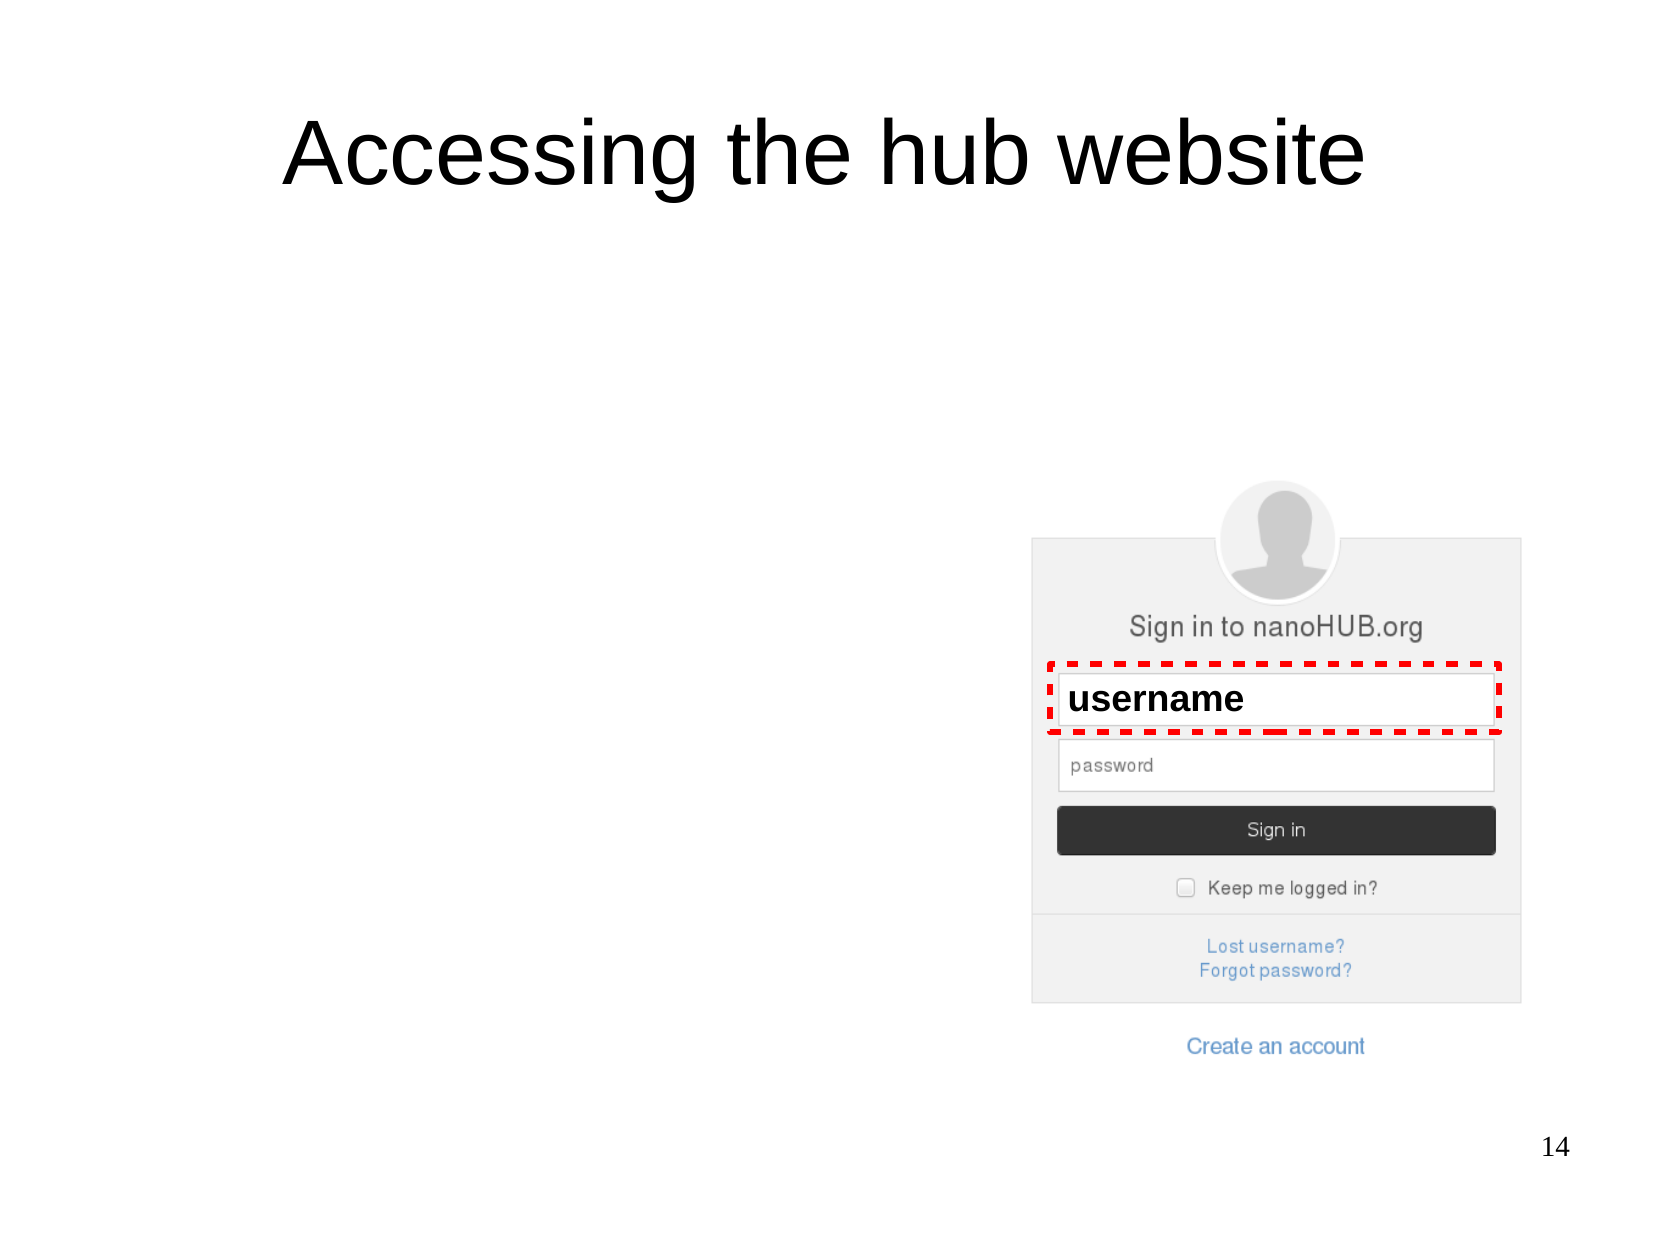

# Accessing the hub website
username
14